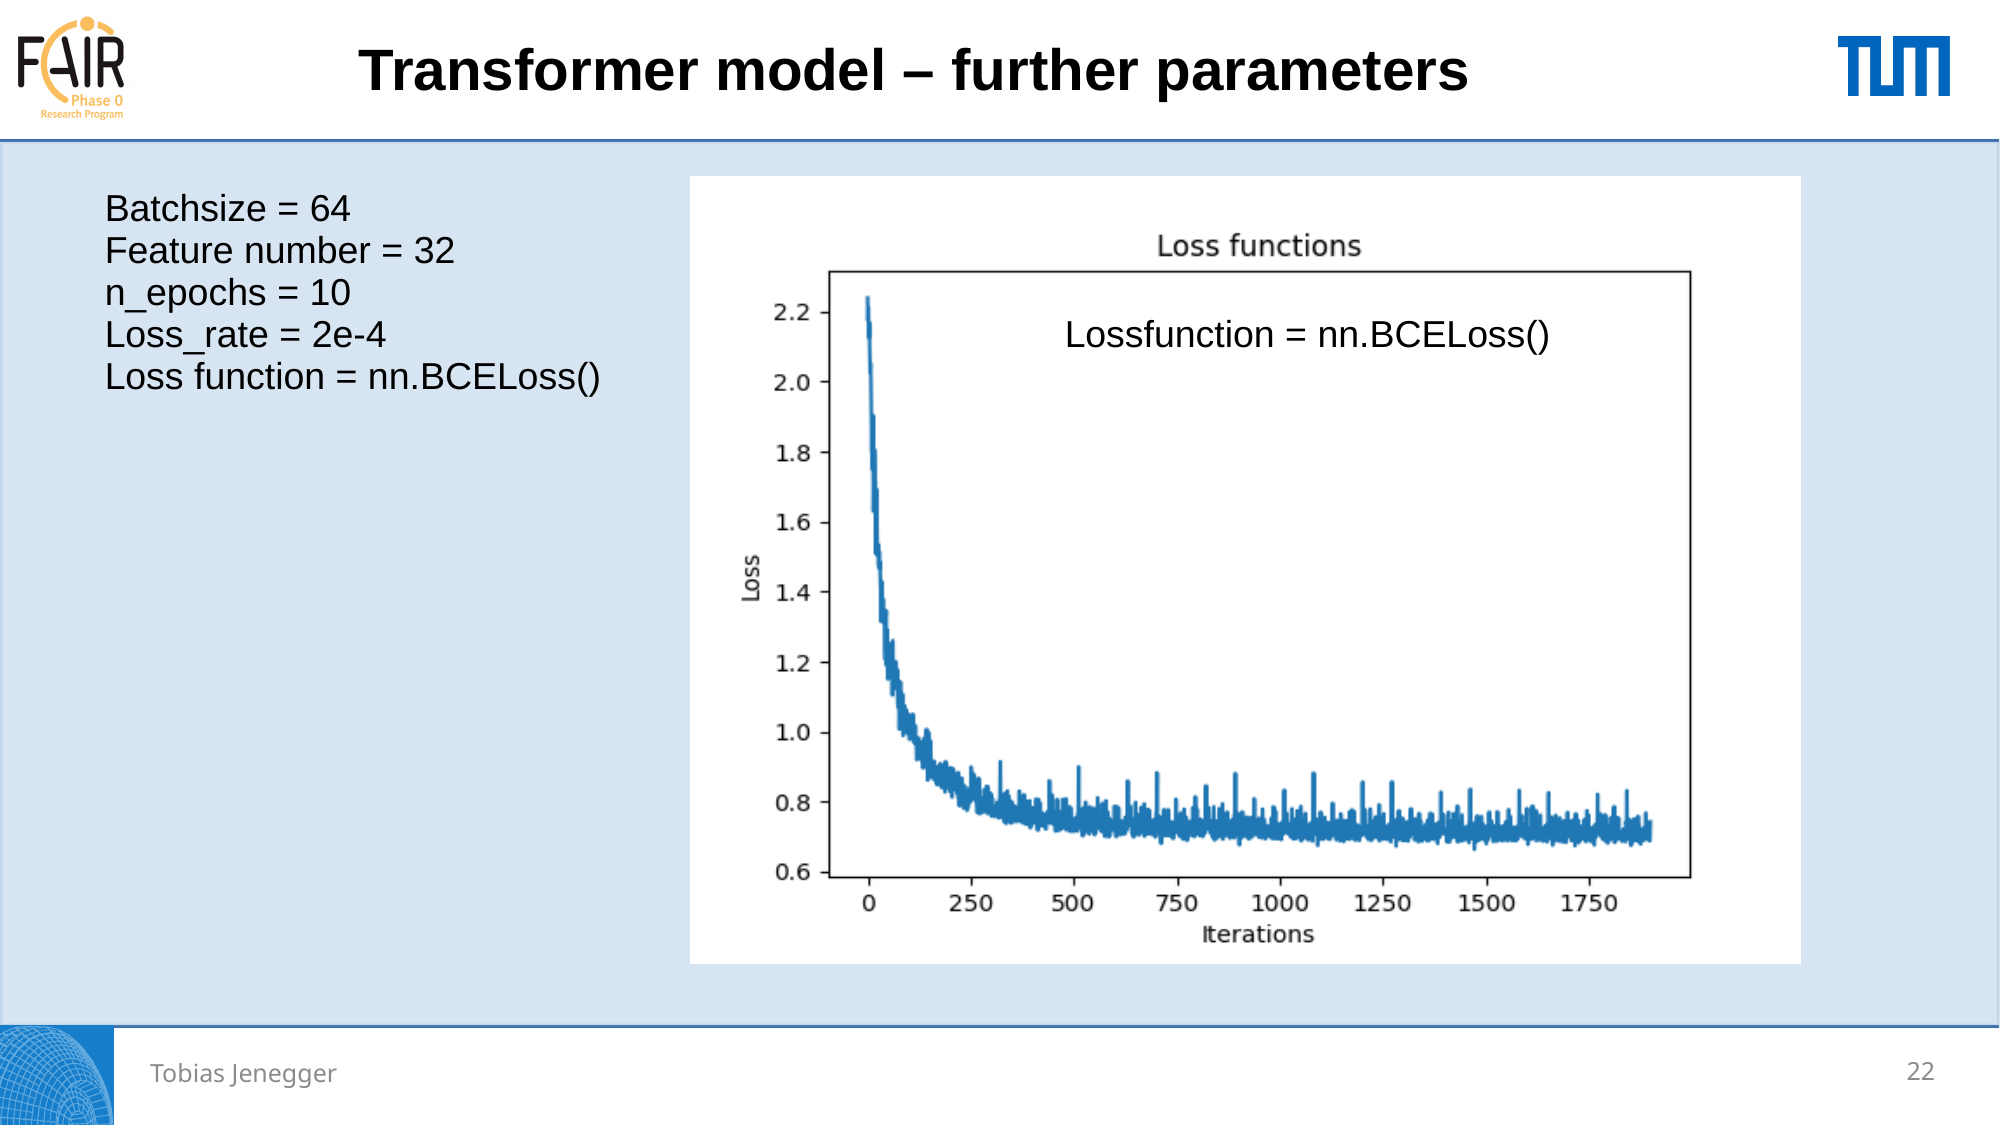

Transformer model – further parameters
Batchsize = 64
Feature number = 32
n_epochs = 10
Loss_rate = 2e-4
Loss function = nn.BCELoss()
Lossfunction = nn.BCELoss()
22